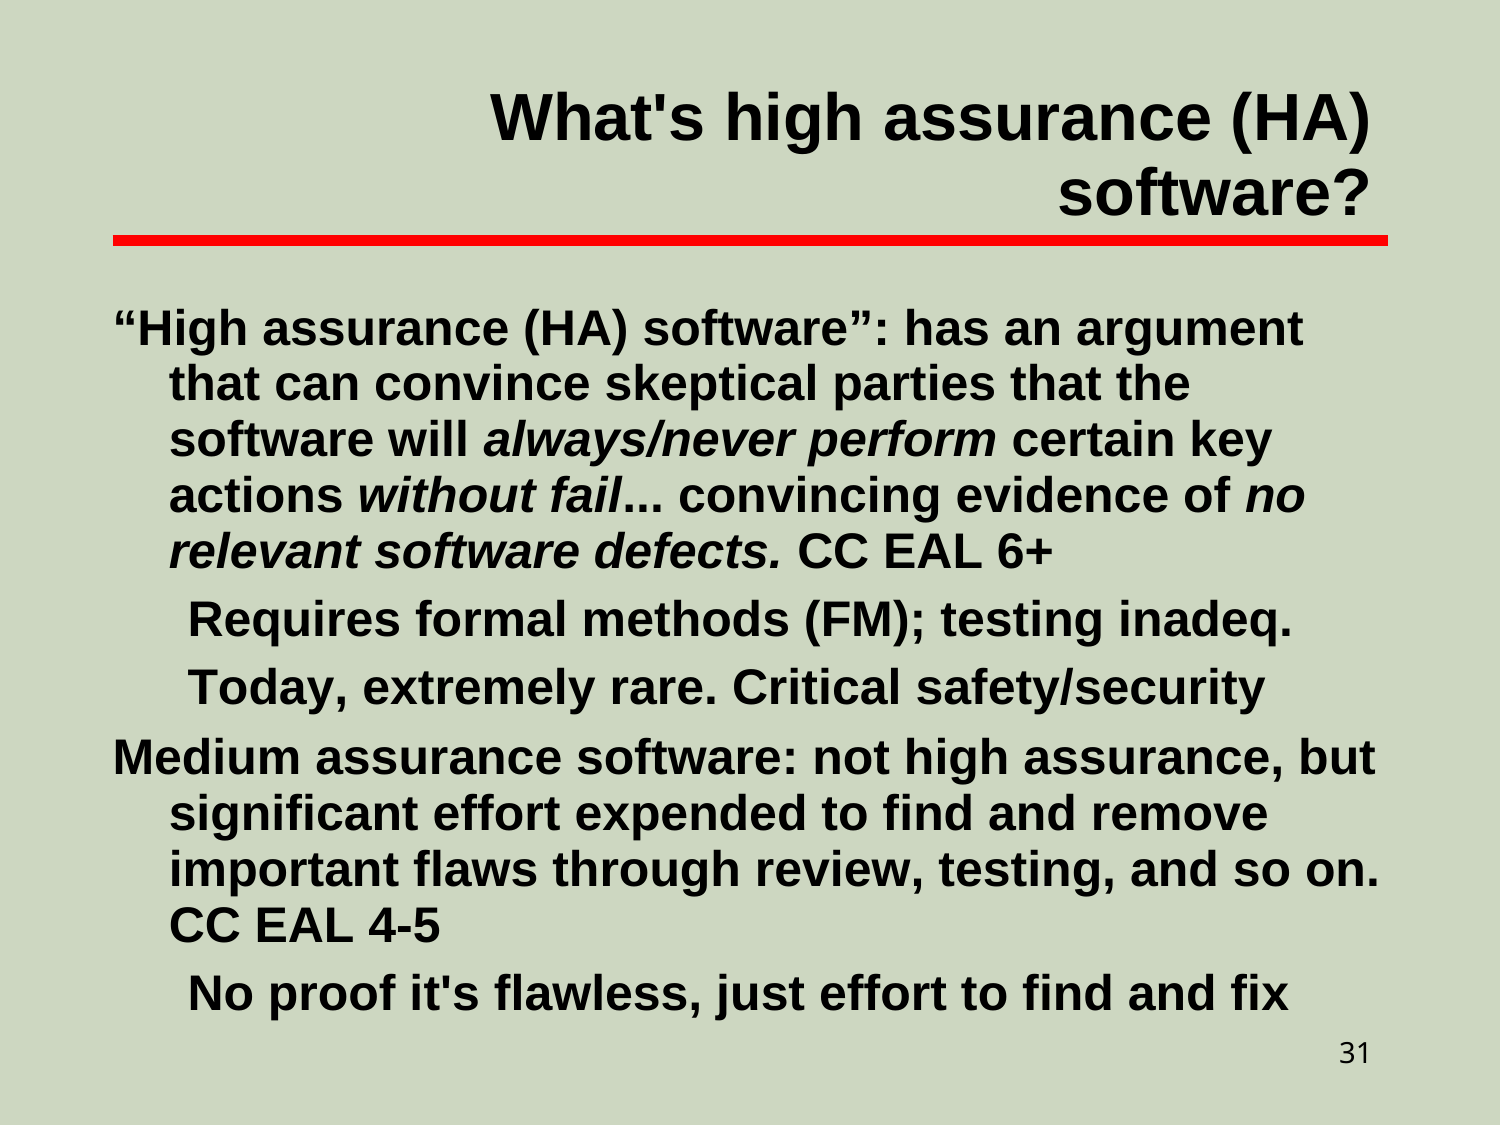

# What's high assurance (HA) software?
“High assurance (HA) software”: has an argument that can convince skeptical parties that the software will always/never perform certain key actions without fail... convincing evidence of no relevant software defects. CC EAL 6+
Requires formal methods (FM); testing inadeq.
Today, extremely rare. Critical safety/security
Medium assurance software: not high assurance, but significant effort expended to find and remove important flaws through review, testing, and so on. CC EAL 4-5
No proof it's flawless, just effort to find and fix